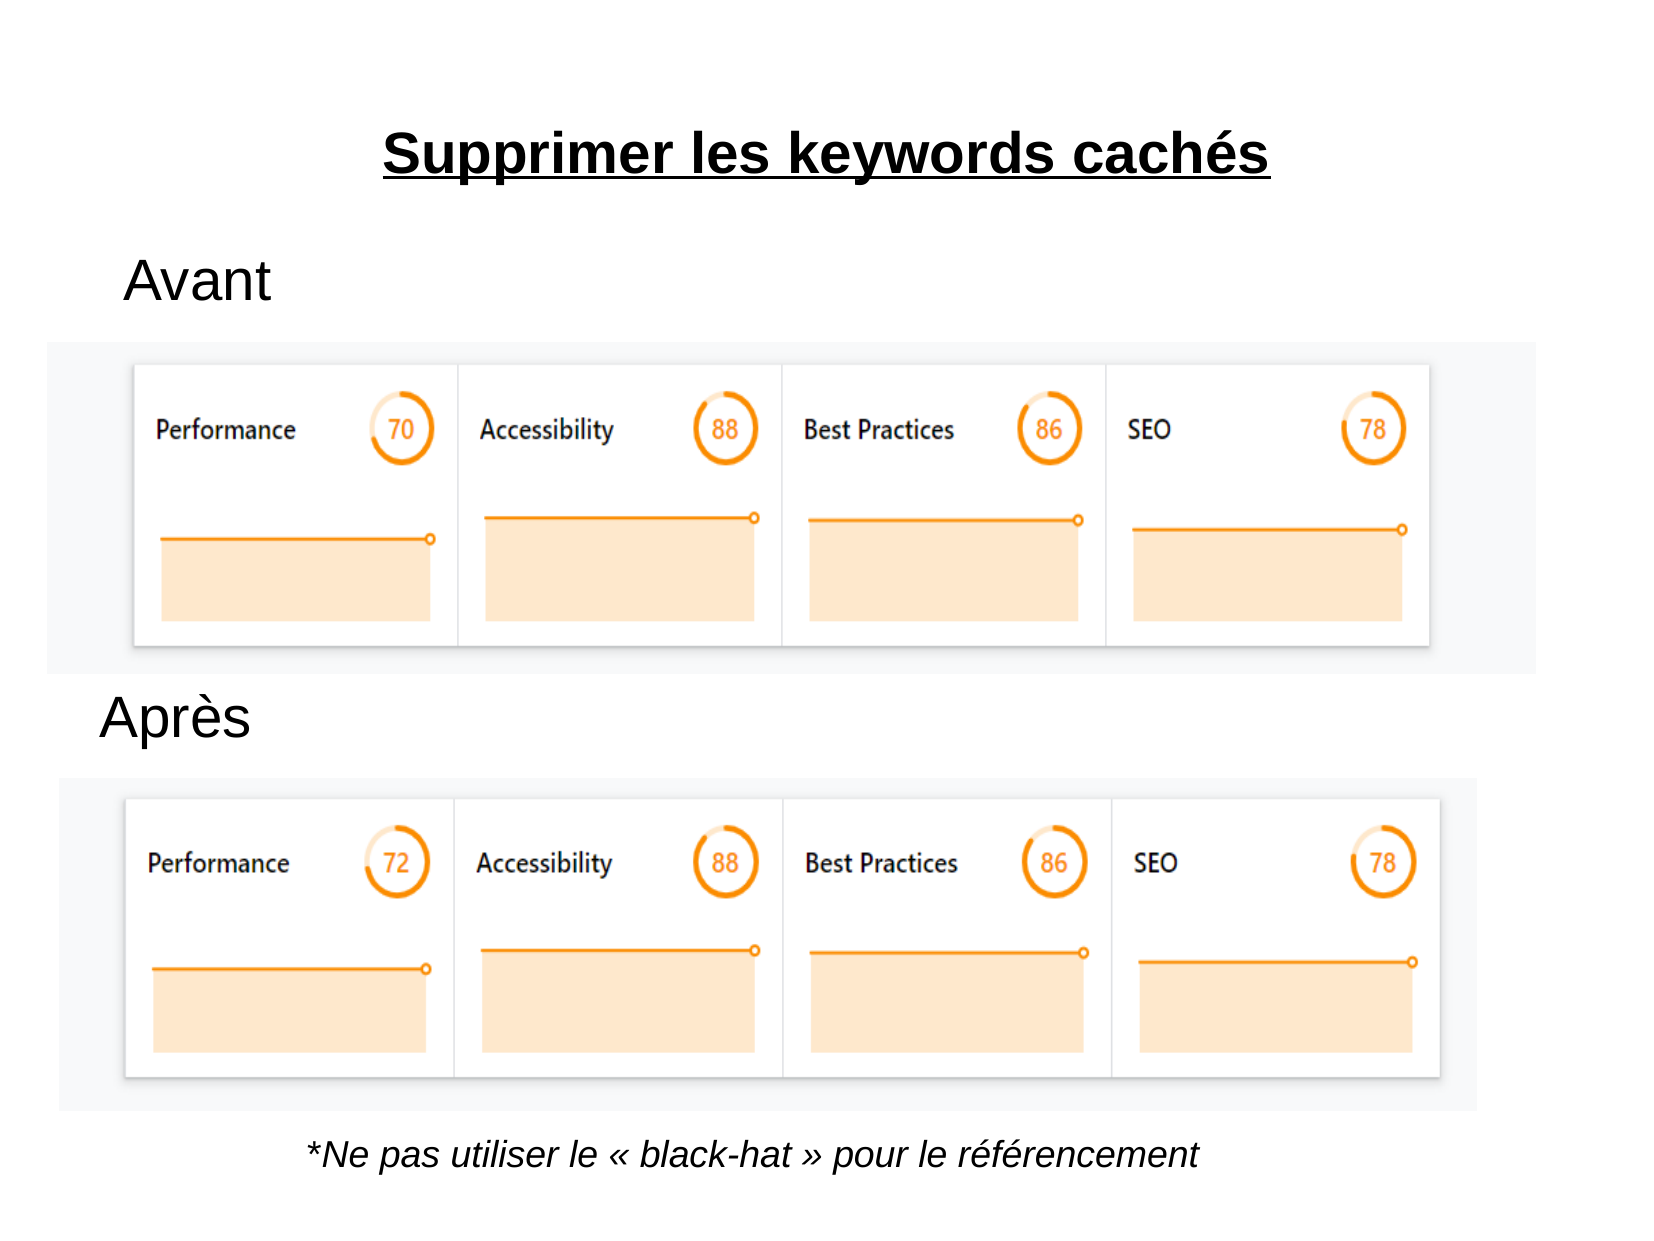

# Supprimer les keywords cachés
Avant
Après
*Ne pas utiliser le « black-hat » pour le référencement